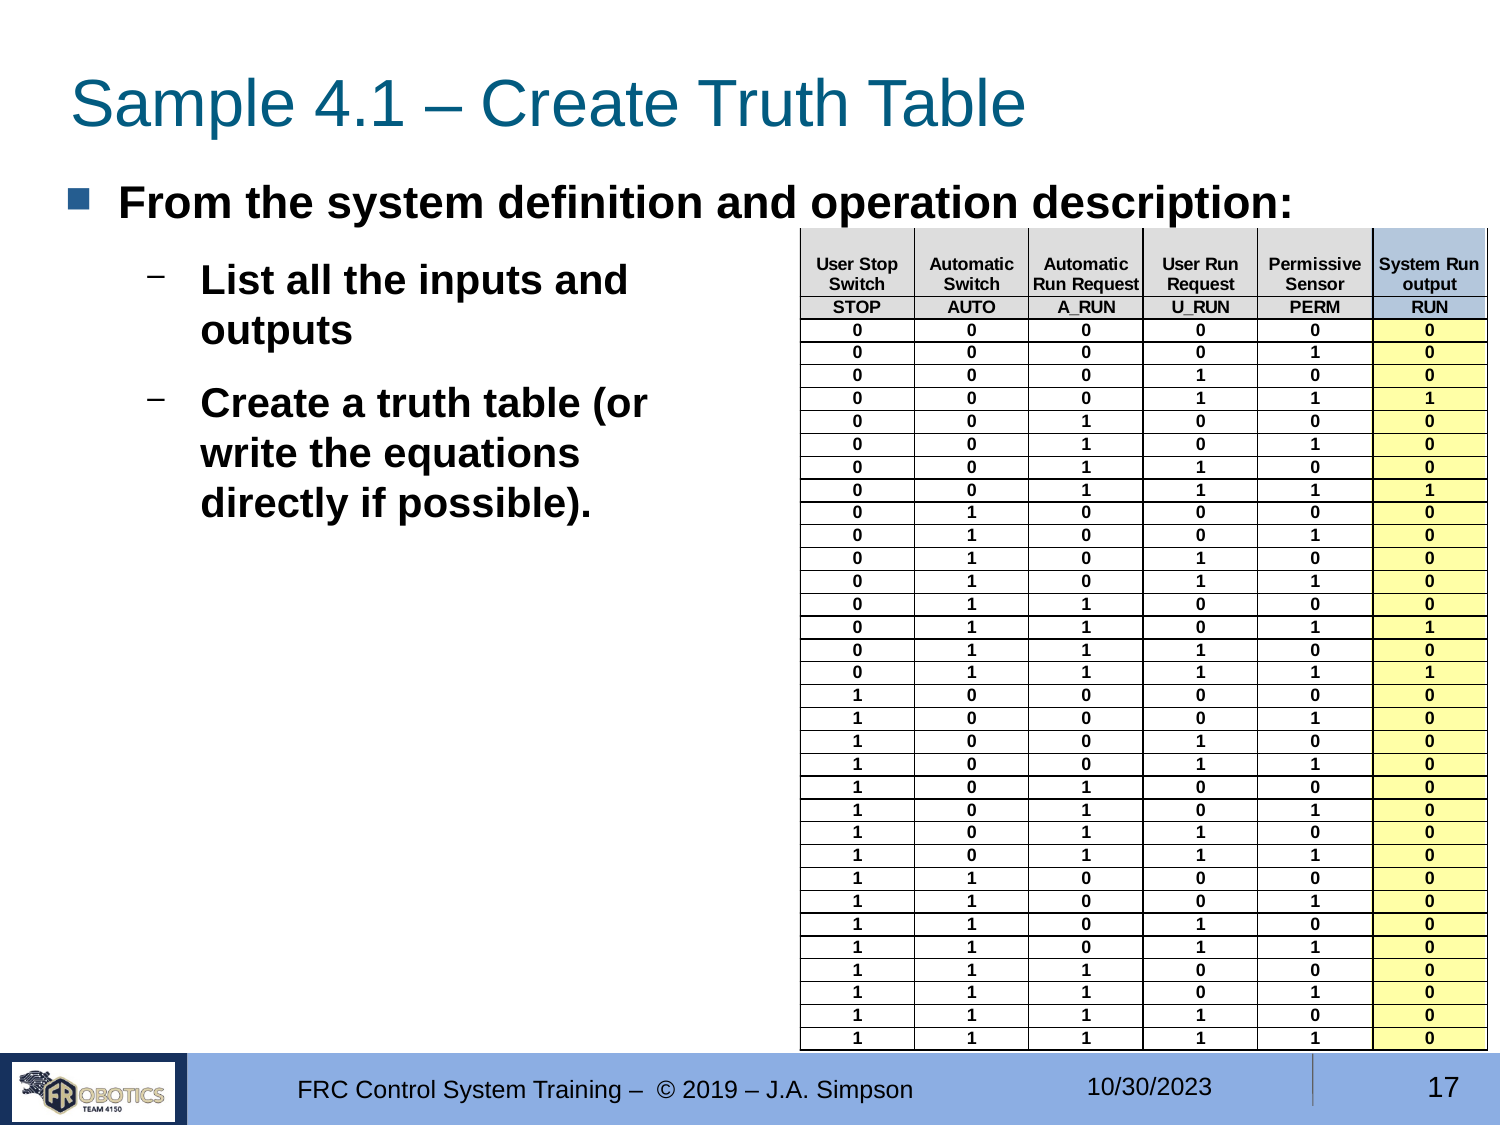

# Sample 4.1 – Create Truth Table
From the system definition and operation description:
List all the inputs and outputs
Create a truth table (or write the equations directly if possible).
10/30/2023
FRC Control System Training – © 2019 – J.A. Simpson